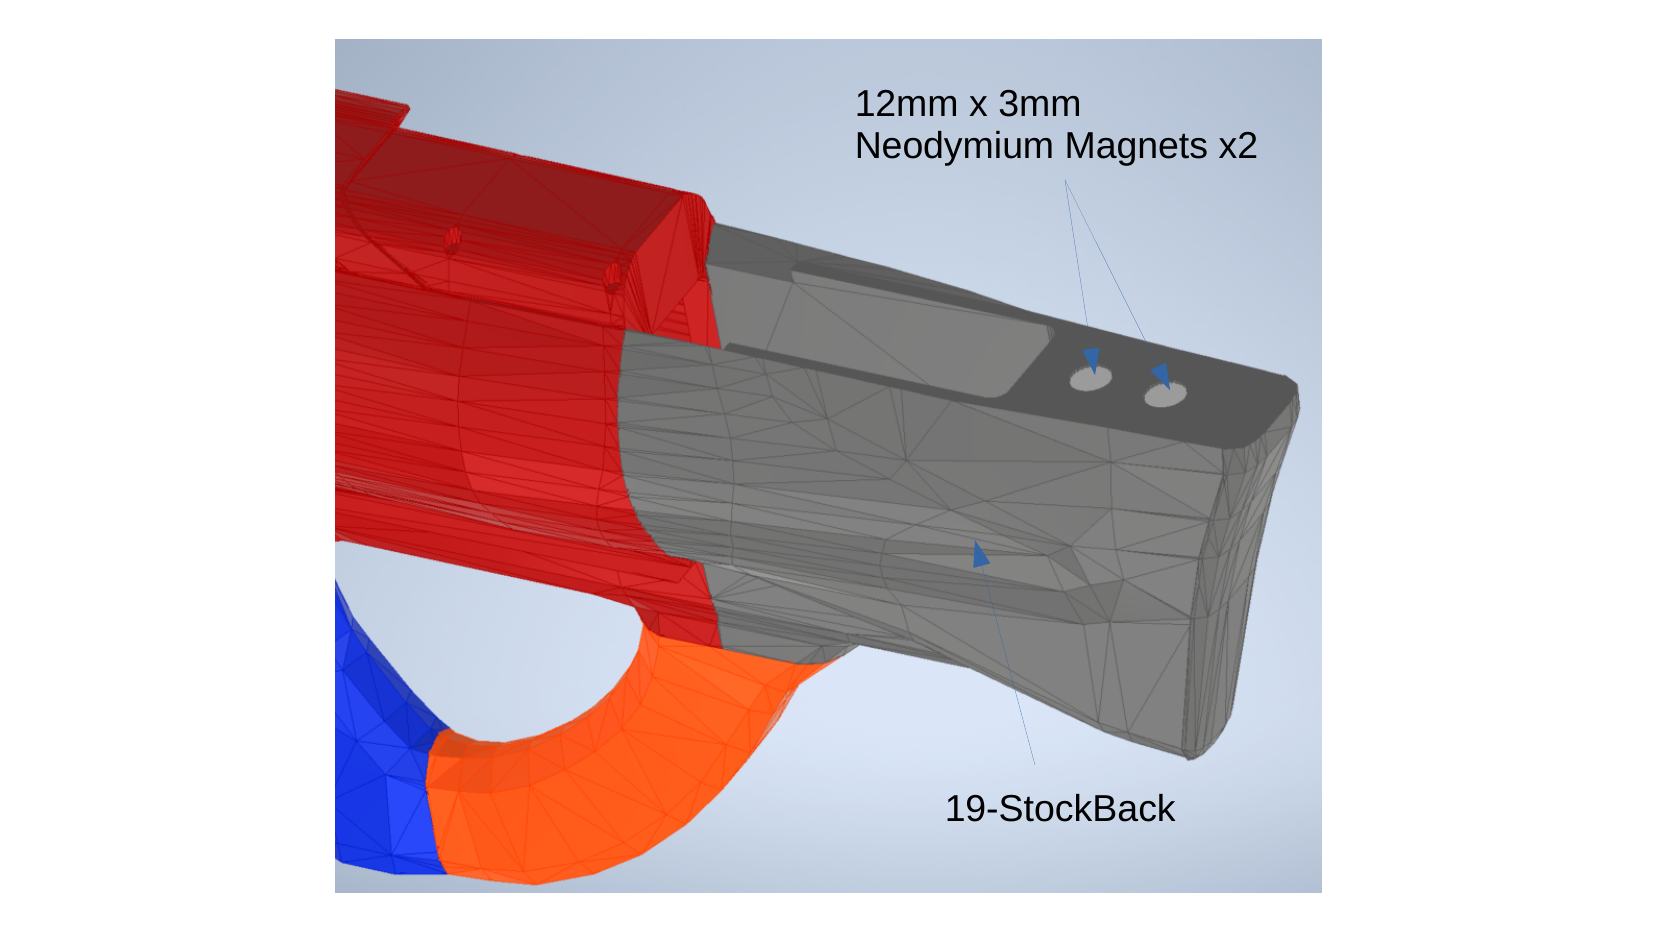

12mm x 3mm Neodymium Magnets x2
19-StockBack